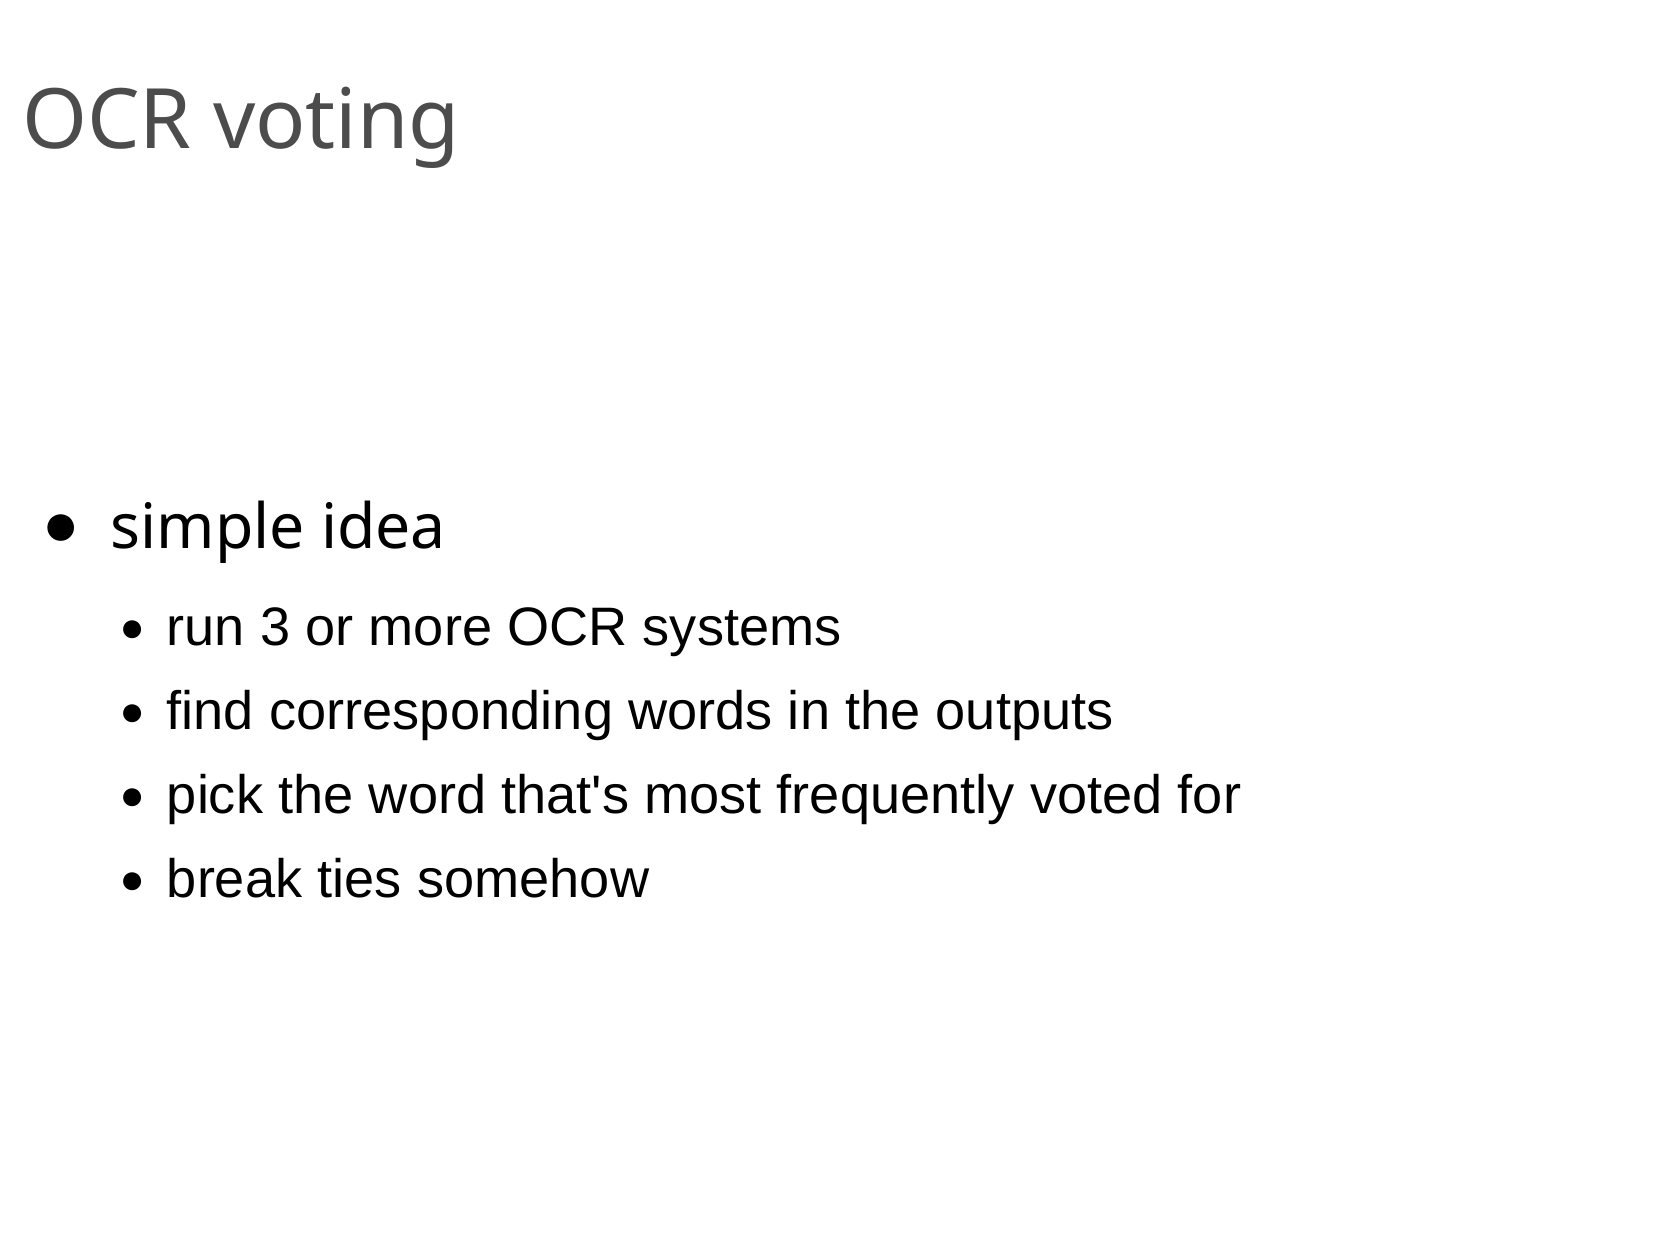

# OCR voting
simple idea
run 3 or more OCR systems
find corresponding words in the outputs
pick the word that's most frequently voted for
break ties somehow